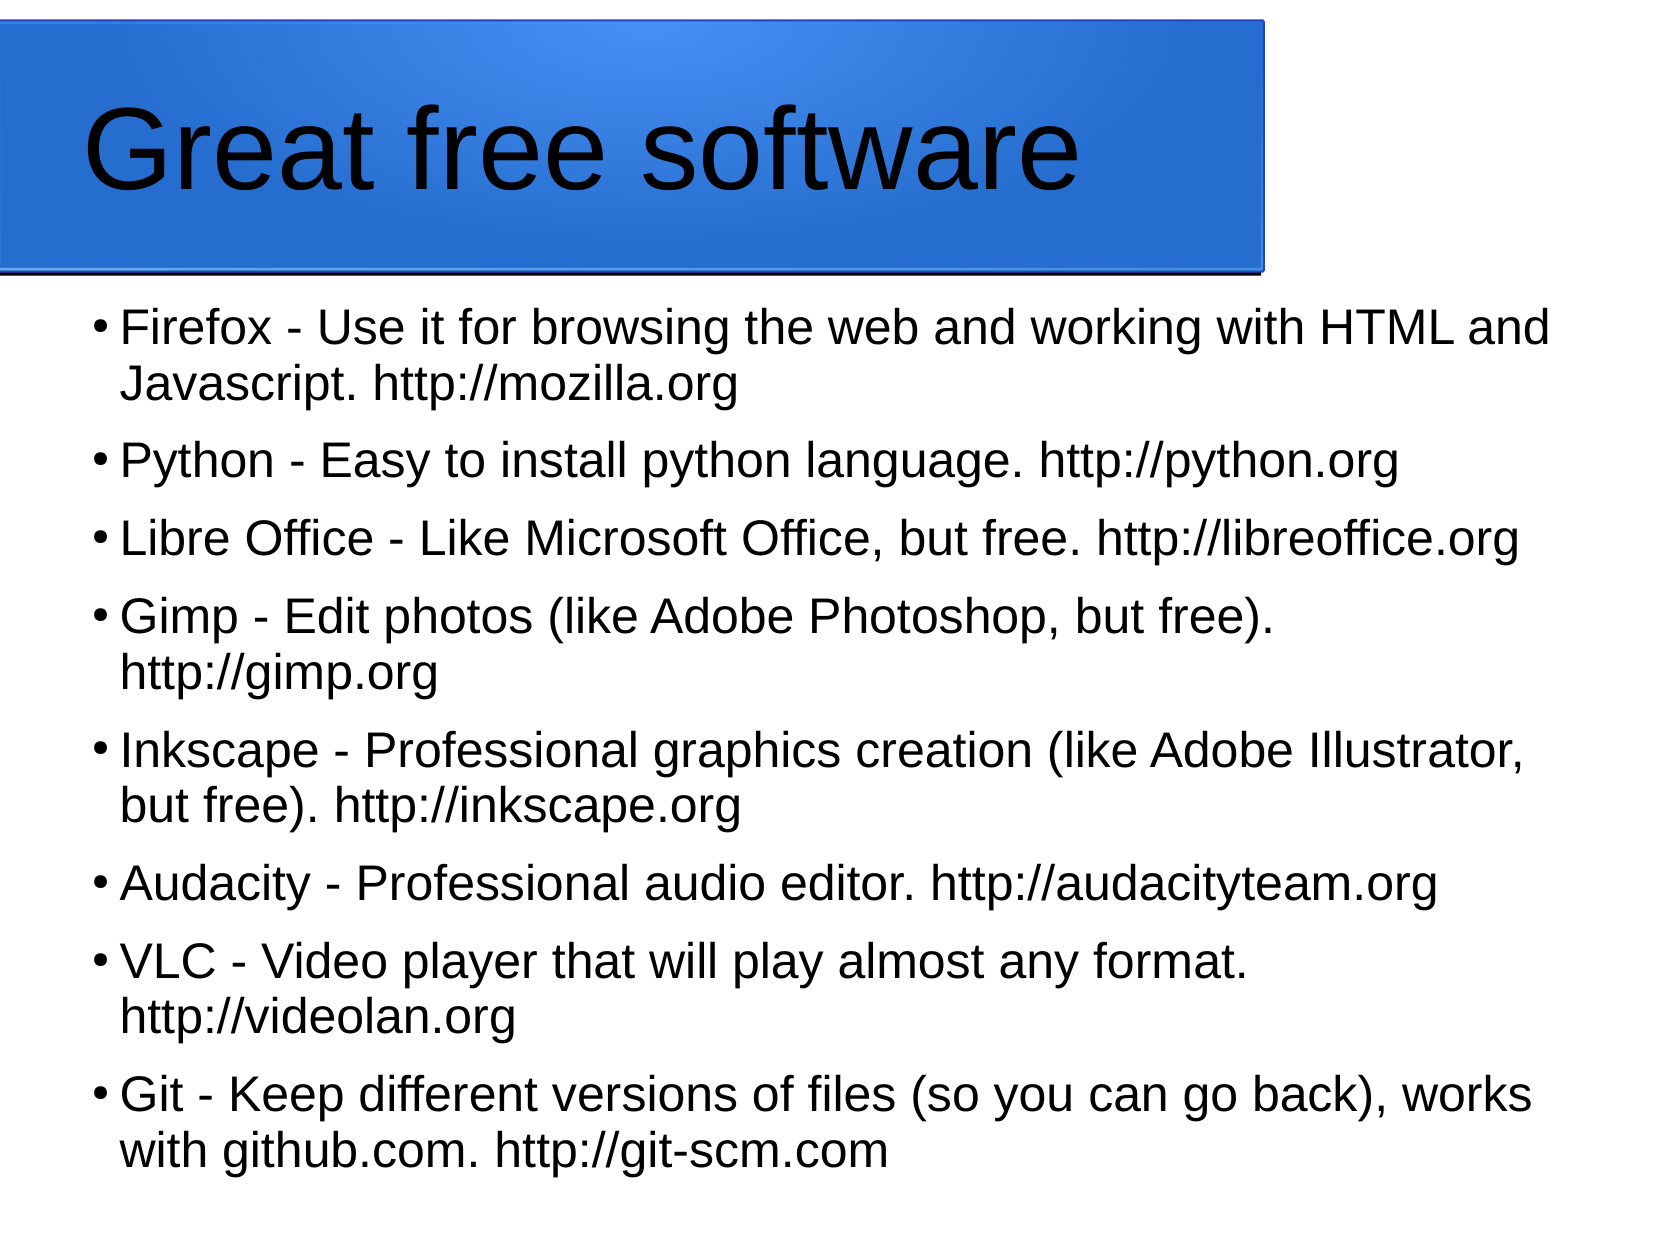

# Great free software
Firefox - Use it for browsing the web and working with HTML and Javascript. http://mozilla.org
Python - Easy to install python language. http://python.org
Libre Office - Like Microsoft Office, but free. http://libreoffice.org
Gimp - Edit photos (like Adobe Photoshop, but free). http://gimp.org
Inkscape - Professional graphics creation (like Adobe Illustrator, but free). http://inkscape.org
Audacity - Professional audio editor. http://audacityteam.org
VLC - Video player that will play almost any format. http://videolan.org
Git - Keep different versions of files (so you can go back), works with github.com. http://git-scm.com